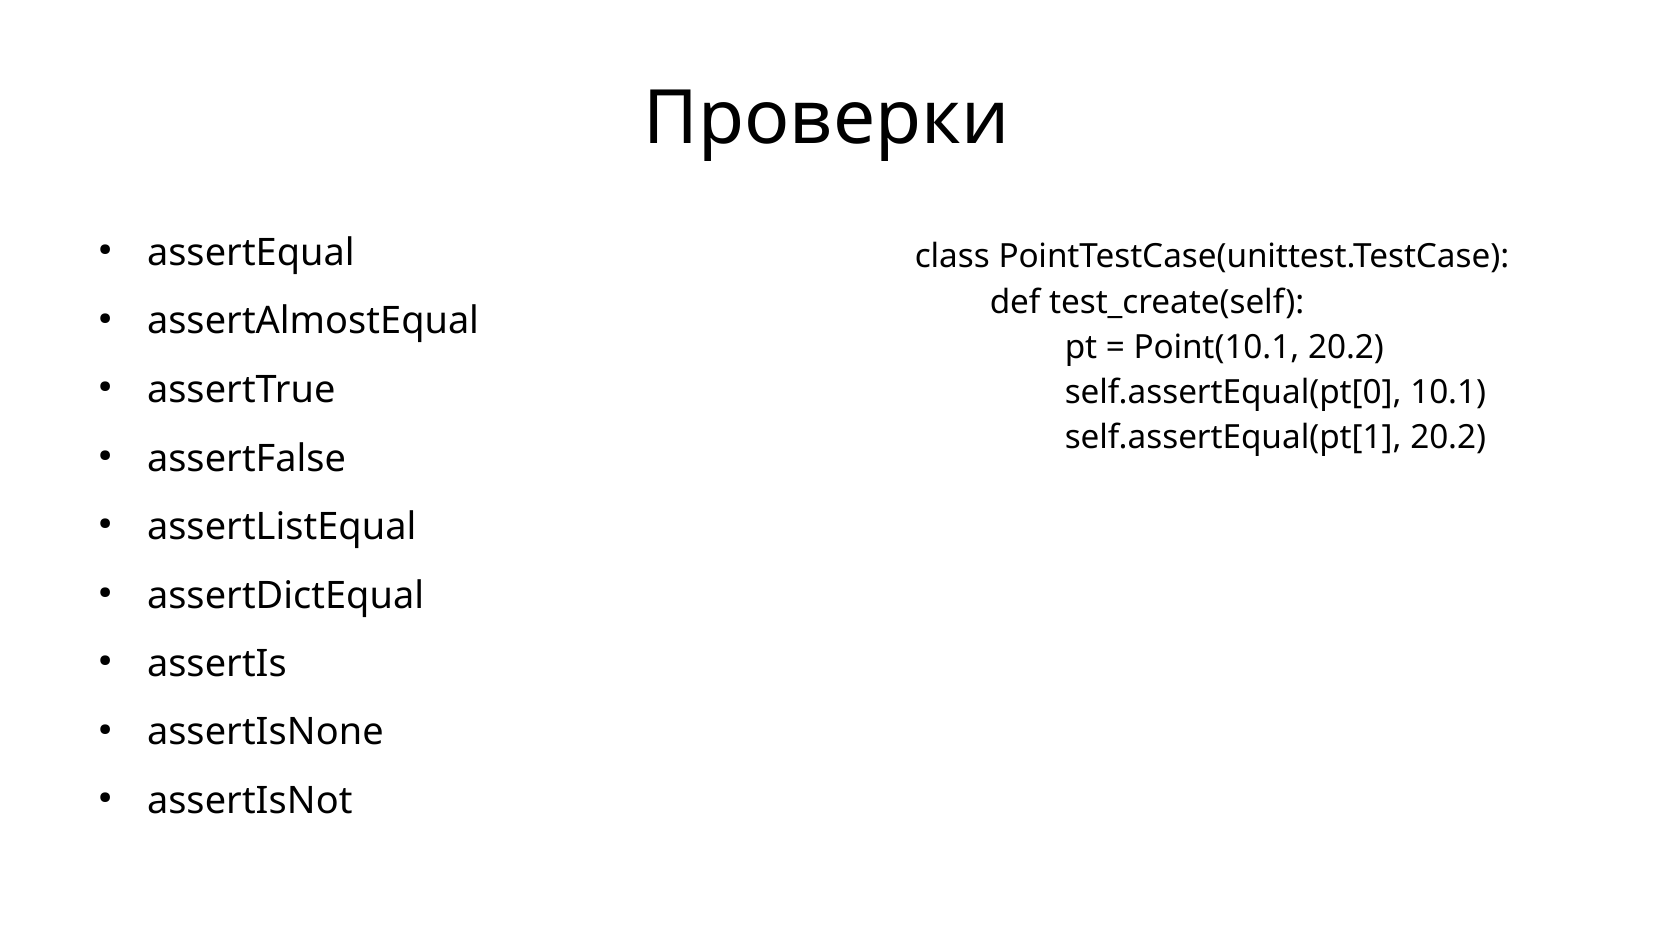

# Проверки
assertEqual
assertAlmostEqual
assertTrue
assertFalse
assertListEqual
assertDictEqual
assertIs
assertIsNone
assertIsNot
class PointTestCase(unittest.TestCase):
	def test_create(self):
		pt = Point(10.1, 20.2)
		self.assertEqual(pt[0], 10.1)
		self.assertEqual(pt[1], 20.2)